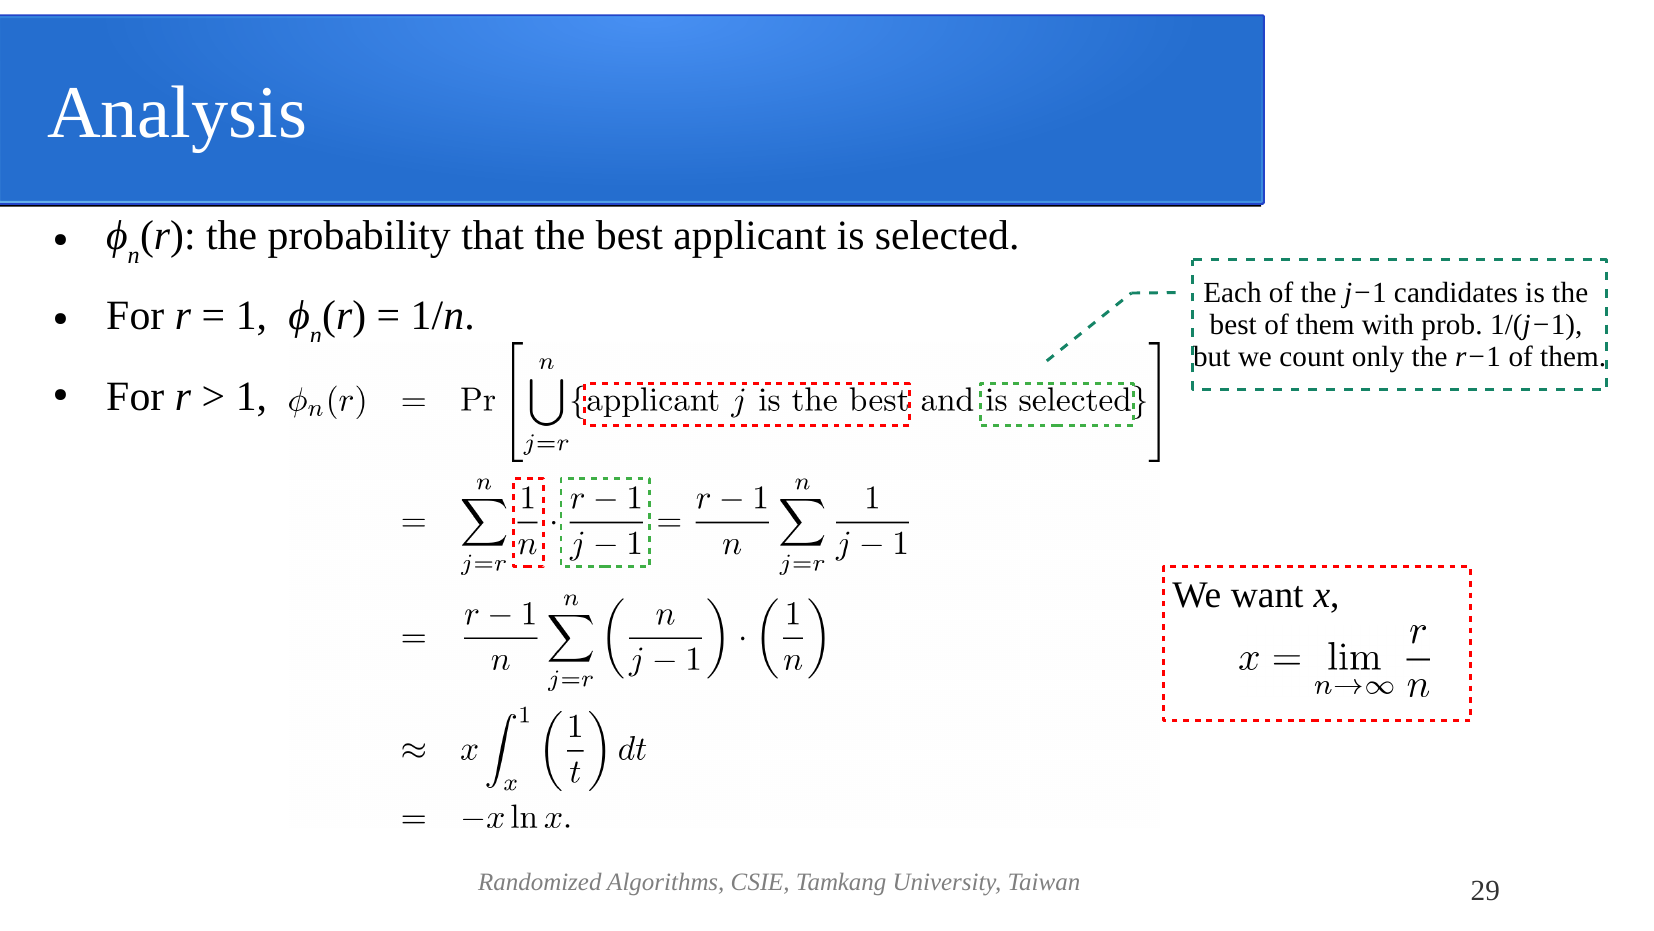

# Analysis
ϕn(r): the probability that the best applicant is selected.
For r = 1, ϕn(r) = 1/n.
For r > 1,
Each of the j−1 candidates is the
best of them with prob. 1/(j−1),
but we count only the r−1 of them.
We want x,
Randomized Algorithms, CSIE, Tamkang University, Taiwan
29